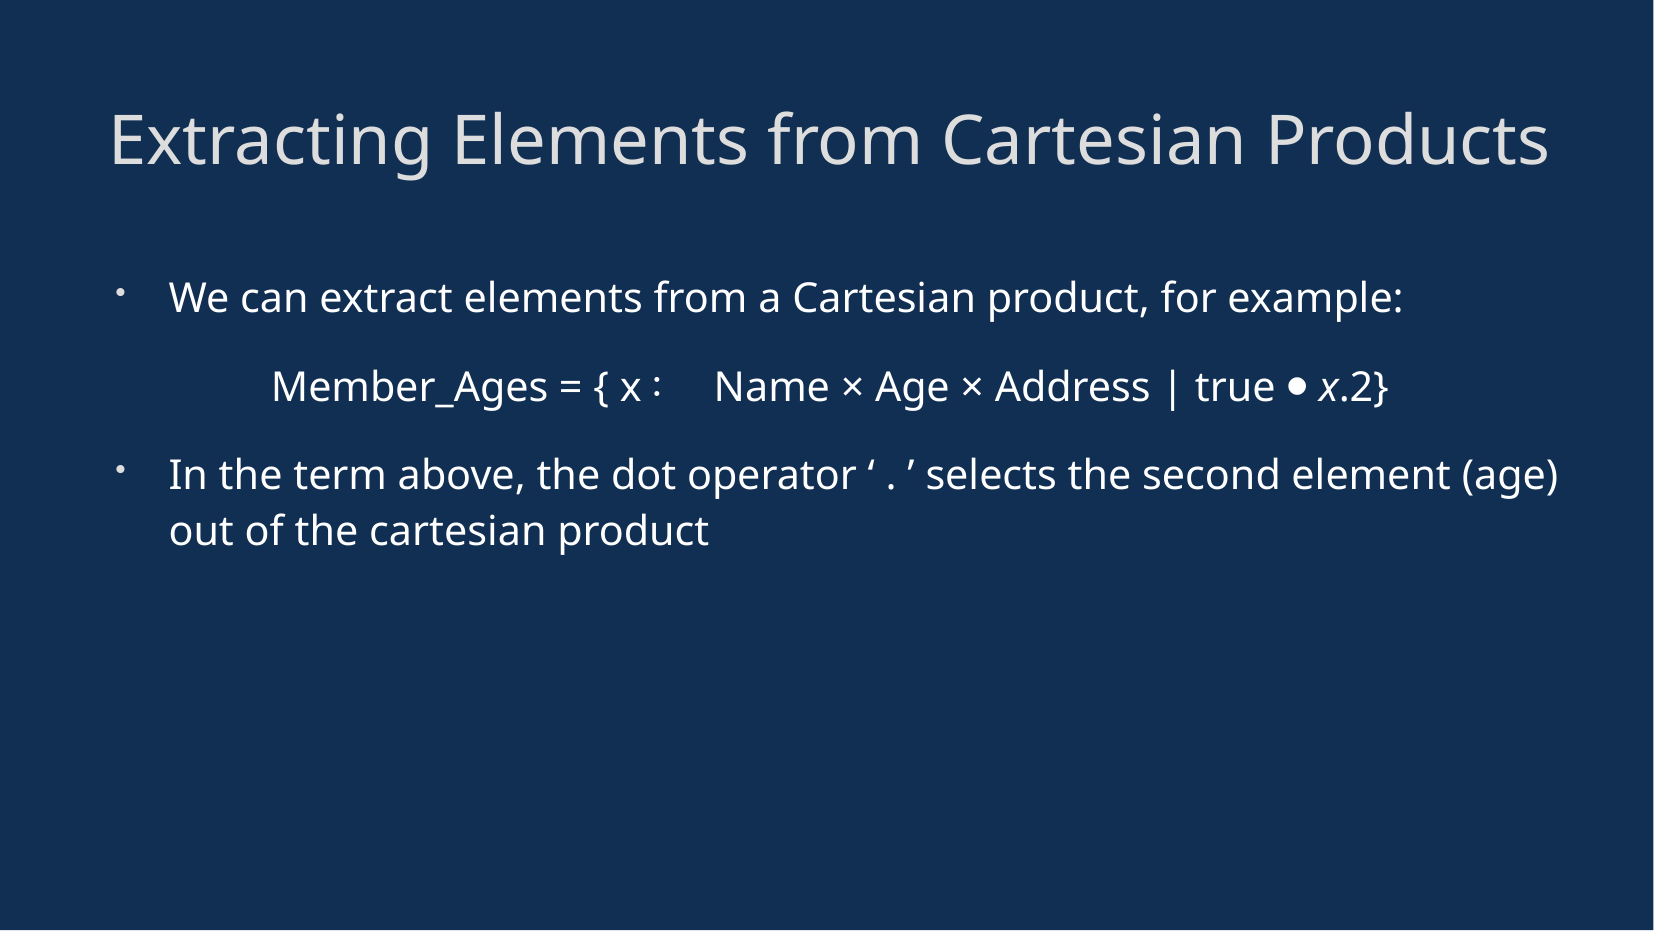

# Extracting Elements from Cartesian Products
We can extract elements from a Cartesian product, for example:
Member_Ages = { x ∶	Name × Age × Address | true ⦁ x.2}
In the term above, the dot operator ‘ . ’ selects the second element (age) out of the cartesian product